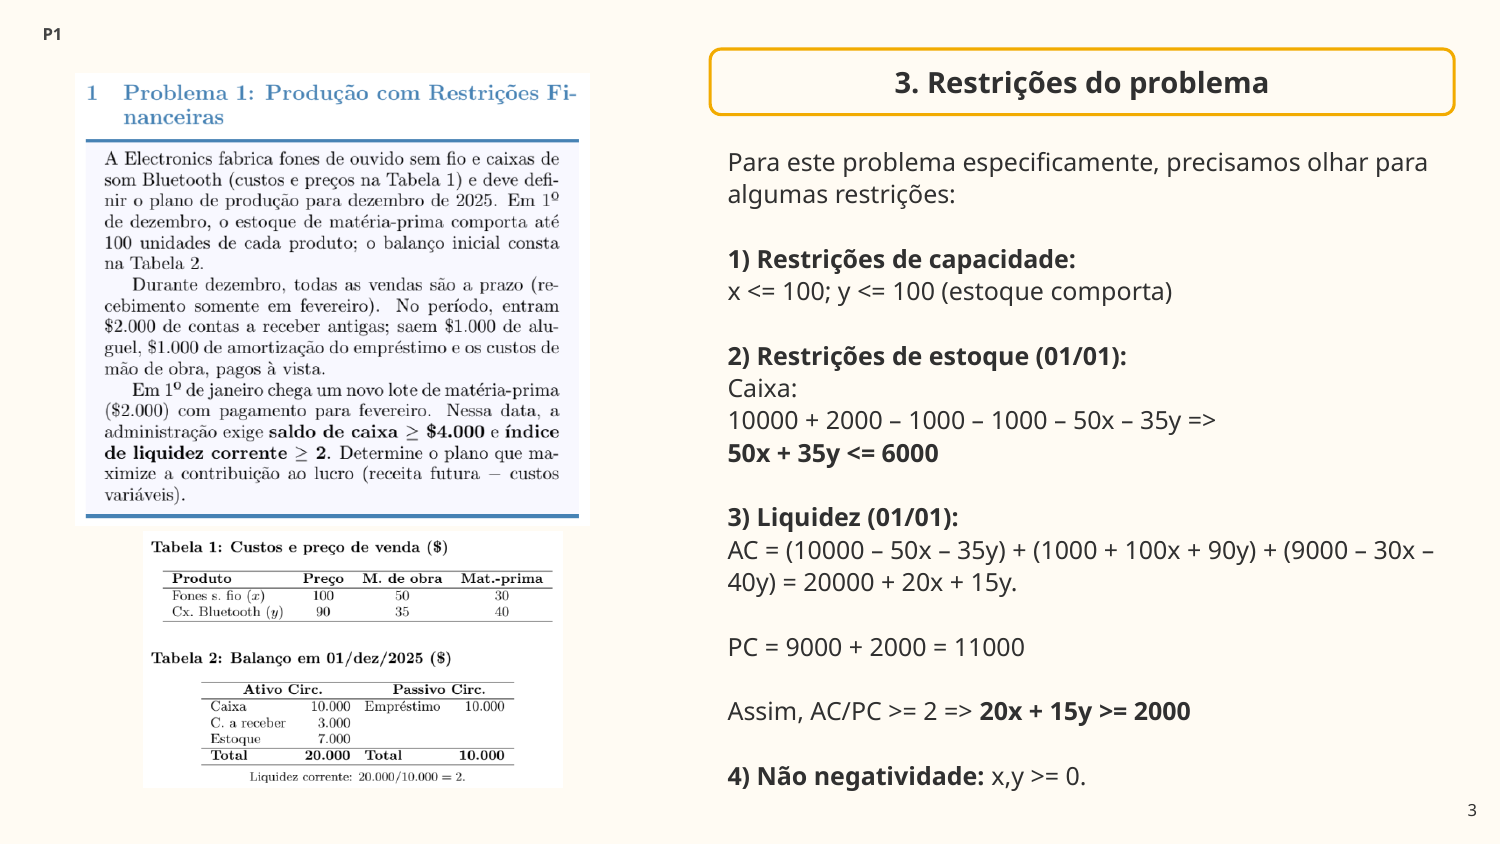

# P1
3. Restrições do problema
Para este problema especificamente, precisamos olhar para algumas restrições:
1) Restrições de capacidade:
x <= 100; y <= 100 (estoque comporta)
2) Restrições de estoque (01/01):
Caixa:
10000 + 2000 – 1000 – 1000 – 50x – 35y =>
50x + 35y <= 6000
3) Liquidez (01/01):
AC = (10000 – 50x – 35y) + (1000 + 100x + 90y) + (9000 – 30x – 40y) = 20000 + 20x + 15y.
PC = 9000 + 2000 = 11000
Assim, AC/PC >= 2 => 20x + 15y >= 2000
4) Não negatividade: x,y >= 0.